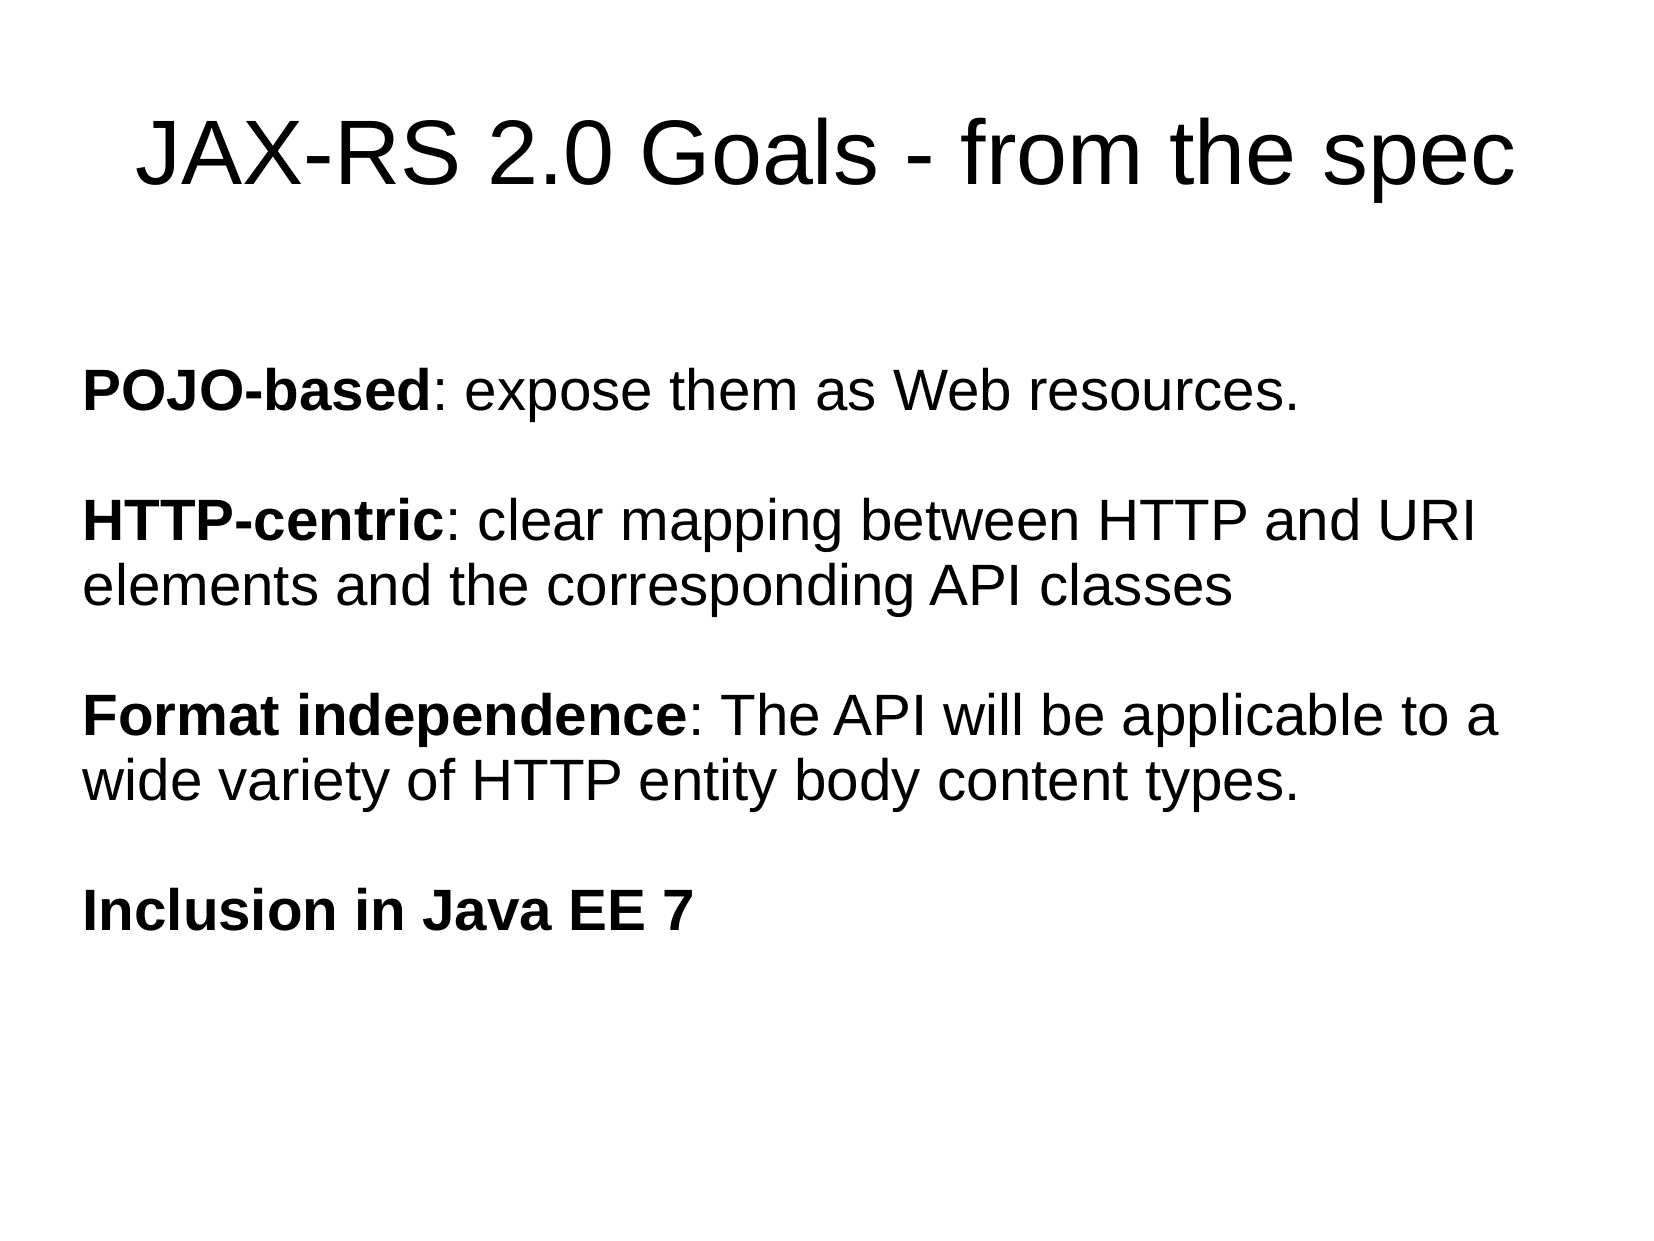

# JAX-RS 2.0 Goals - from the spec
POJO-based: expose them as Web resources.
HTTP-centric: clear mapping between HTTP and URI elements and the corresponding API classes
Format independence: The API will be applicable to a wide variety of HTTP entity body content types.
Inclusion in Java EE 7